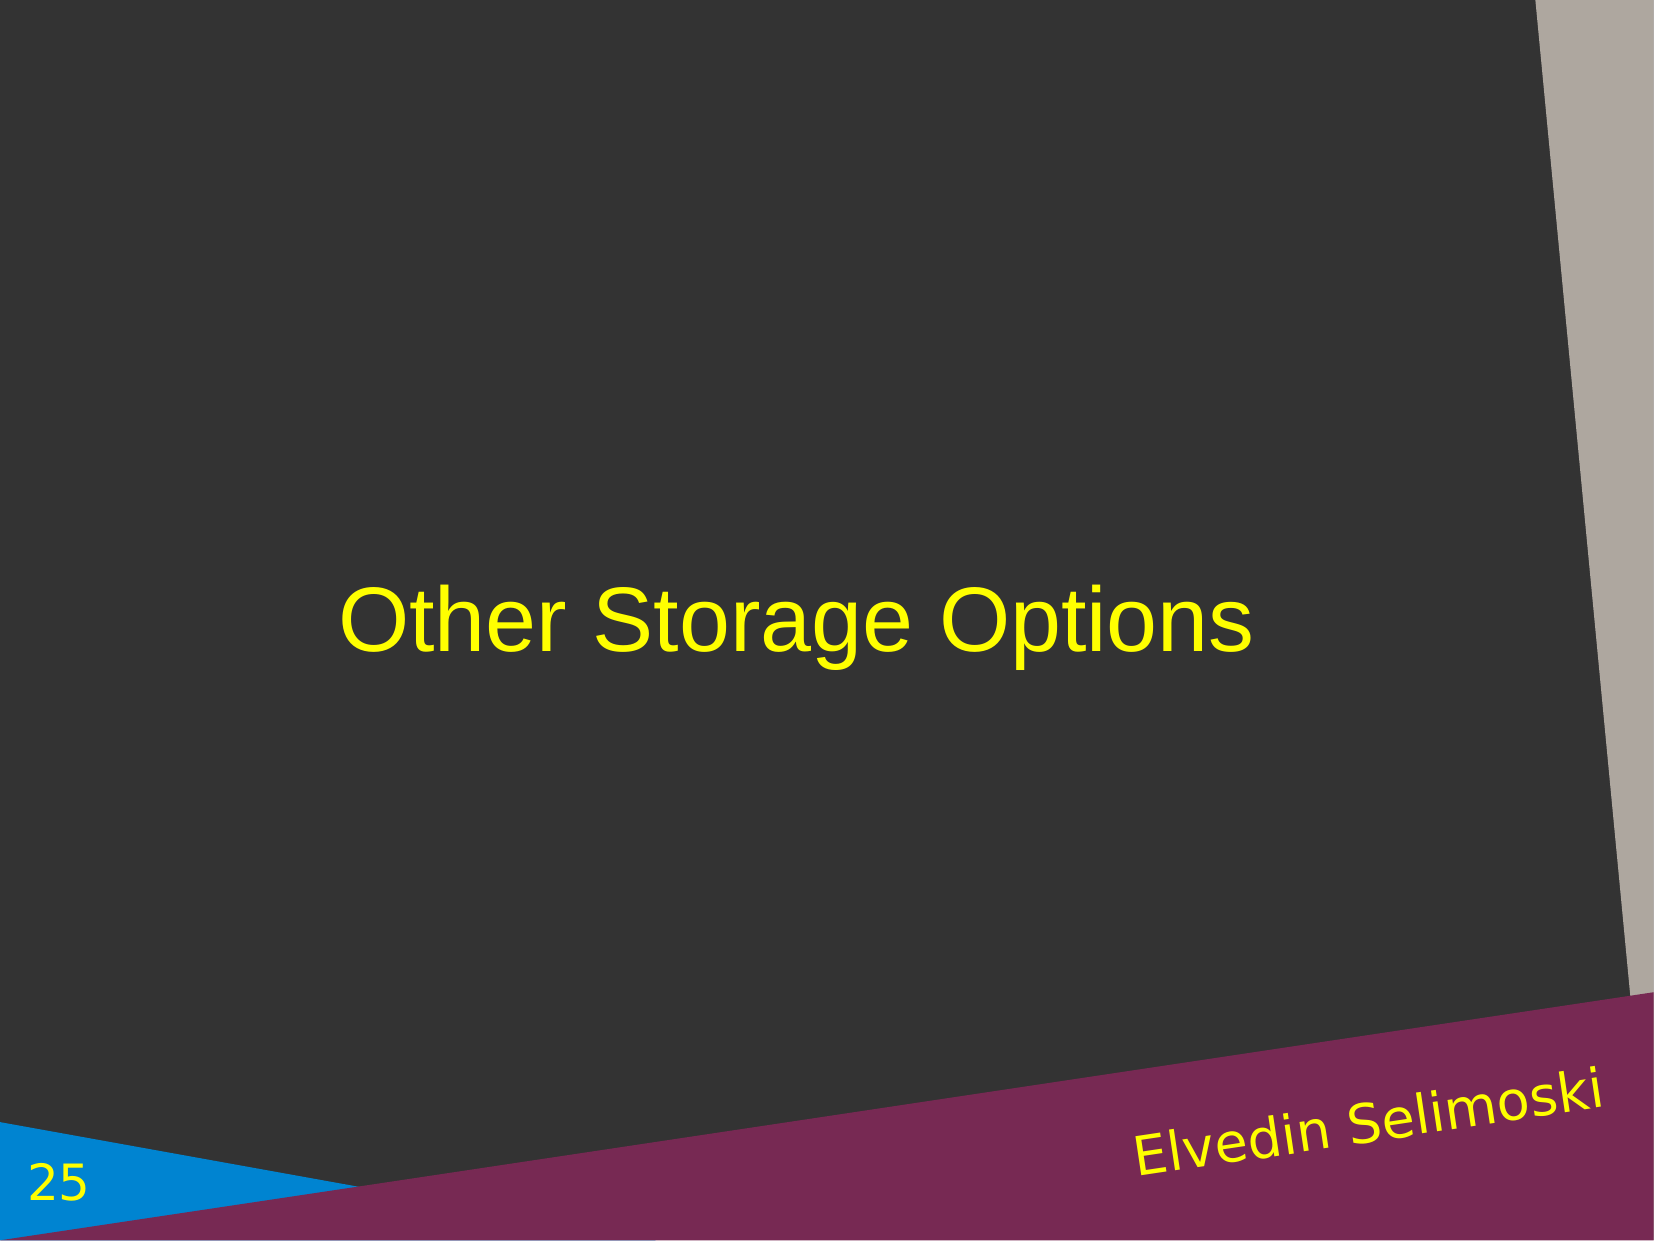

# Other Storage Options
Elvedin Selimoski
25